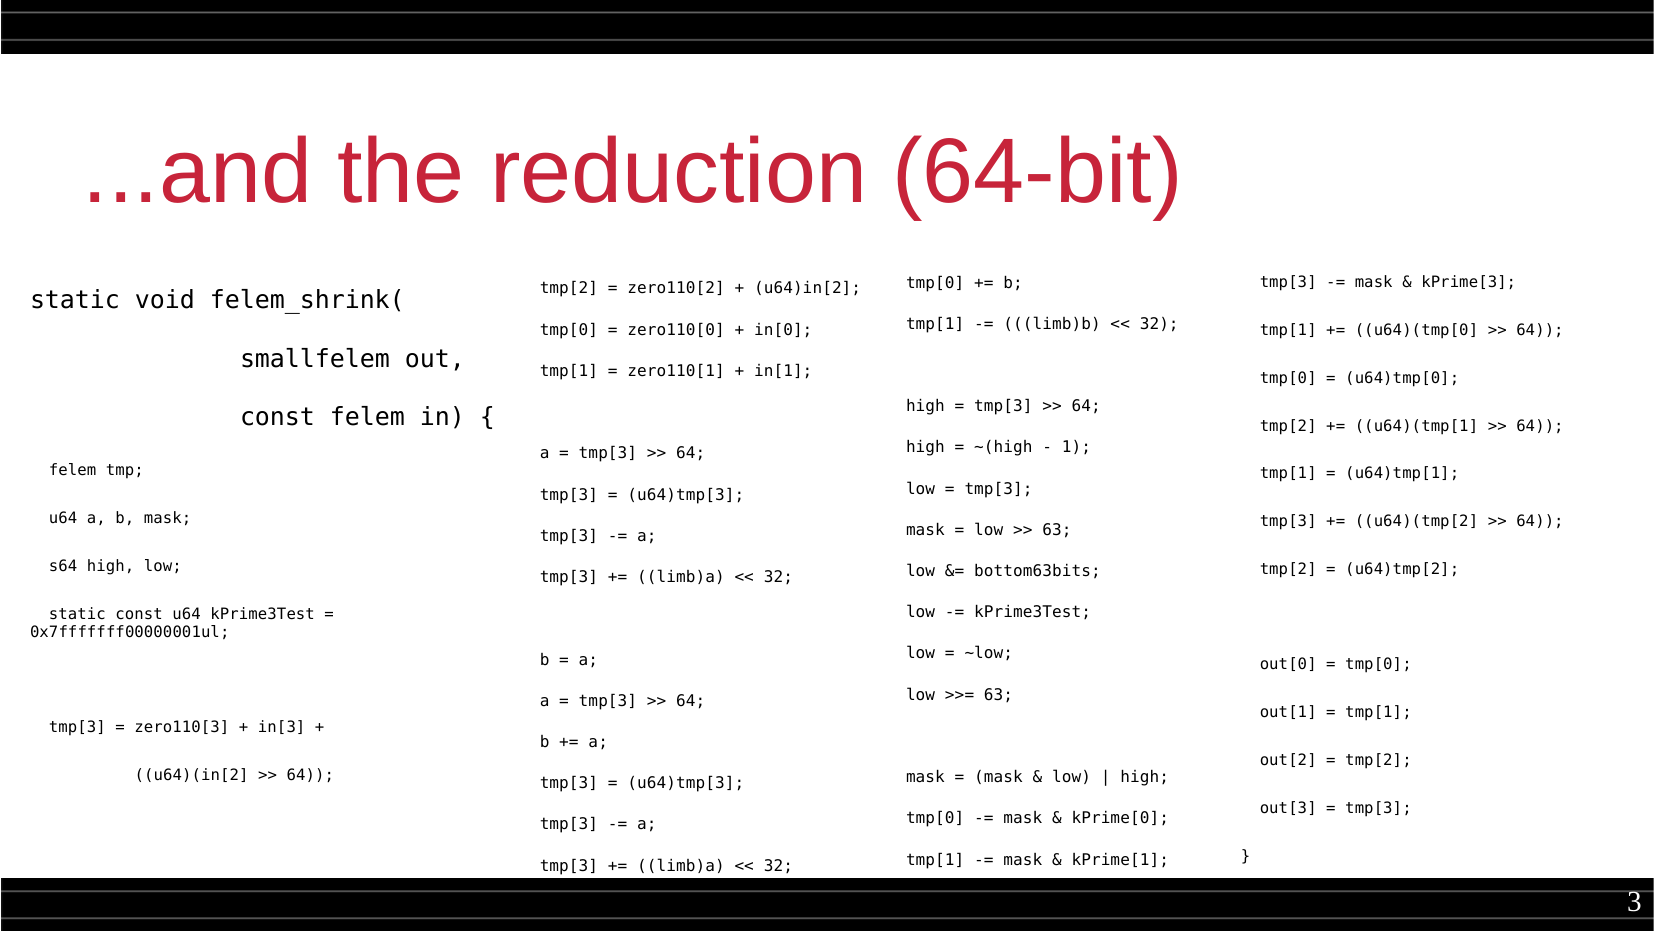

# ...and the reduction (64-bit)
 tmp[0] += b;
 tmp[1] -= (((limb)b) << 32);
 high = tmp[3] >> 64;
 high = ~(high - 1);
 low = tmp[3];
 mask = low >> 63;
 low &= bottom63bits;
 low -= kPrime3Test;
 low = ~low;
 low >>= 63;
 mask = (mask & low) | high;
 tmp[0] -= mask & kPrime[0];
 tmp[1] -= mask & kPrime[1];
 tmp[3] -= mask & kPrime[3];
 tmp[1] += ((u64)(tmp[0] >> 64));
 tmp[0] = (u64)tmp[0];
 tmp[2] += ((u64)(tmp[1] >> 64));
 tmp[1] = (u64)tmp[1];
 tmp[3] += ((u64)(tmp[2] >> 64));
 tmp[2] = (u64)tmp[2];
 out[0] = tmp[0];
 out[1] = tmp[1];
 out[2] = tmp[2];
 out[3] = tmp[3];
}
 tmp[2] = zero110[2] + (u64)in[2];
 tmp[0] = zero110[0] + in[0];
 tmp[1] = zero110[1] + in[1];
 a = tmp[3] >> 64;
 tmp[3] = (u64)tmp[3];
 tmp[3] -= a;
 tmp[3] += ((limb)a) << 32;
 b = a;
 a = tmp[3] >> 64;
 b += a;
 tmp[3] = (u64)tmp[3];
 tmp[3] -= a;
 tmp[3] += ((limb)a) << 32;
static void felem_shrink(
 smallfelem out,
 const felem in) {
 felem tmp;
 u64 a, b, mask;
 s64 high, low;
 static const u64 kPrime3Test = 0x7fffffff00000001ul;
 tmp[3] = zero110[3] + in[3] +
 ((u64)(in[2] >> 64));